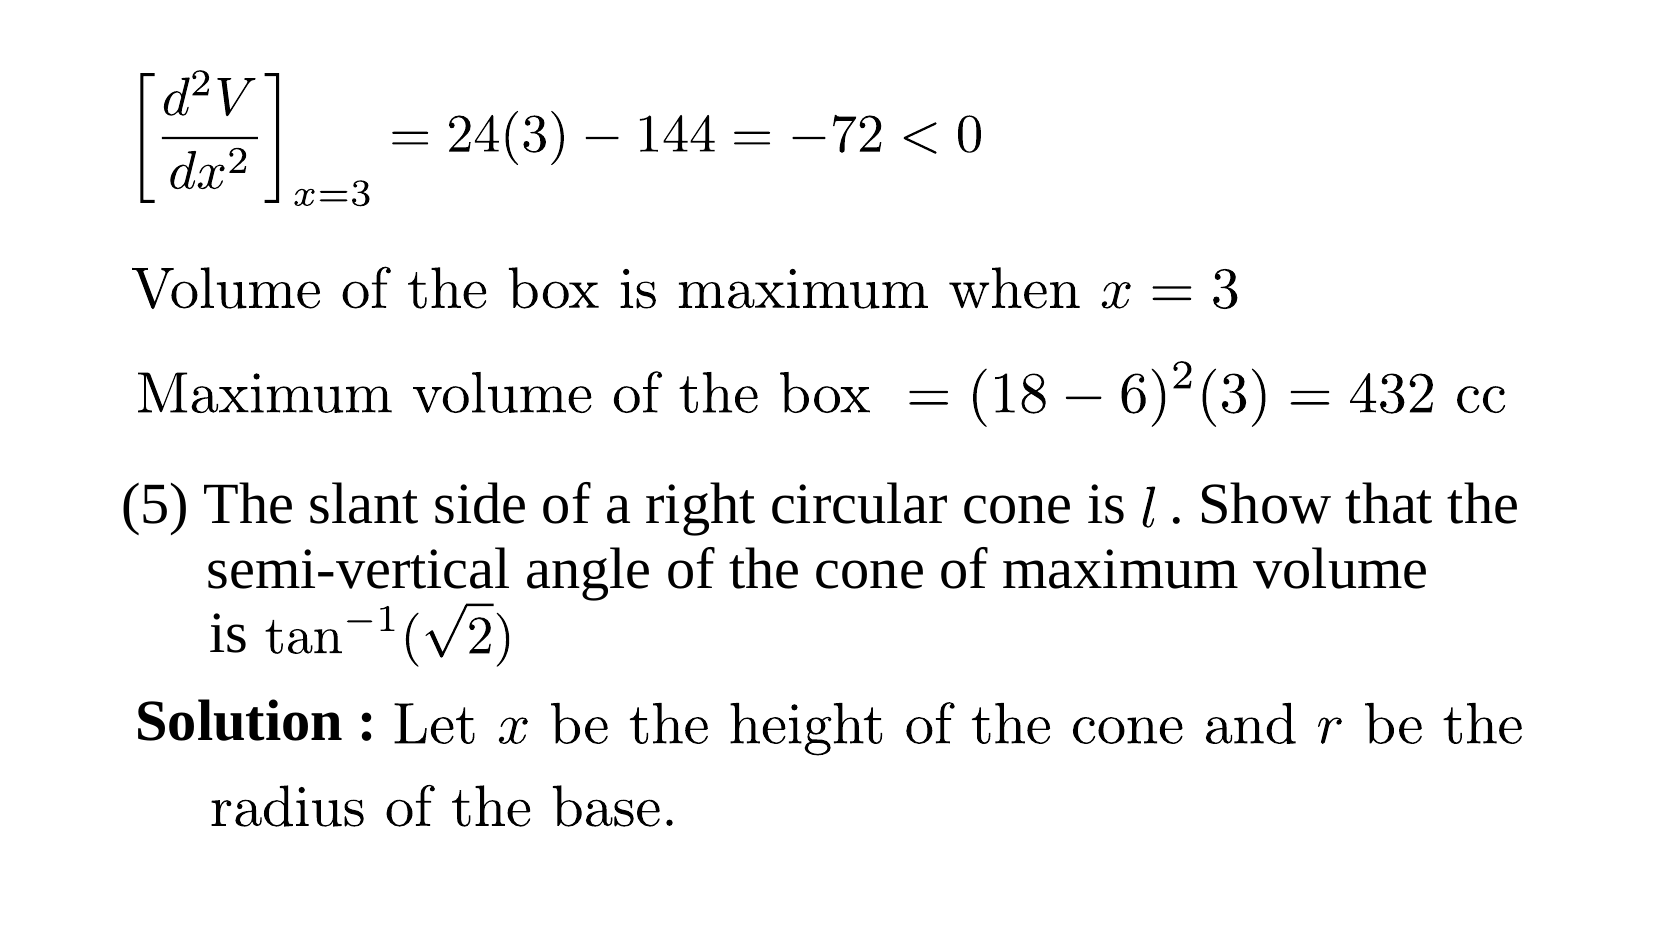

# (5) The slant side of a right circular cone is . Show that the semi-vertical angle of the cone of maximum volume is Solution :